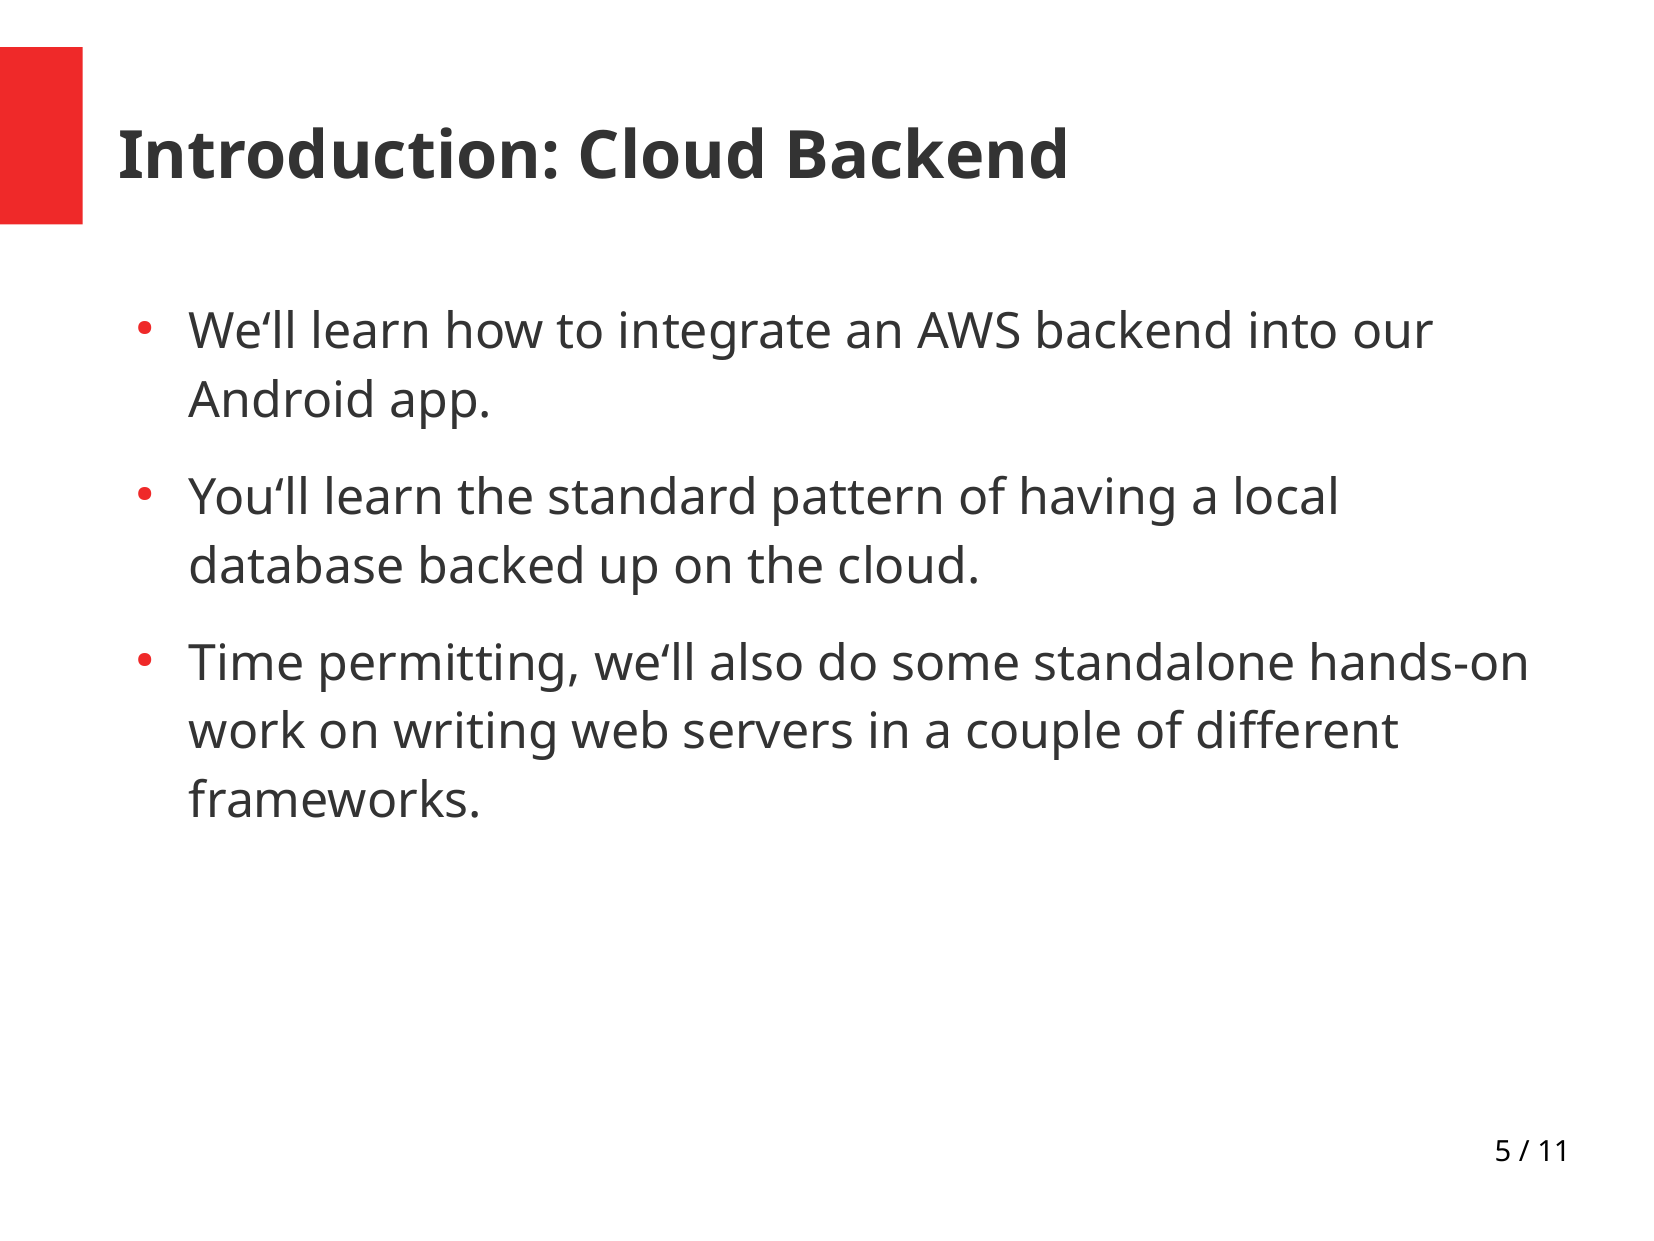

# Introduction: Cloud Backend
We‘ll learn how to integrate an AWS backend into our Android app.
You‘ll learn the standard pattern of having a local database backed up on the cloud.
Time permitting, we‘ll also do some standalone hands-on work on writing web servers in a couple of different frameworks.
5